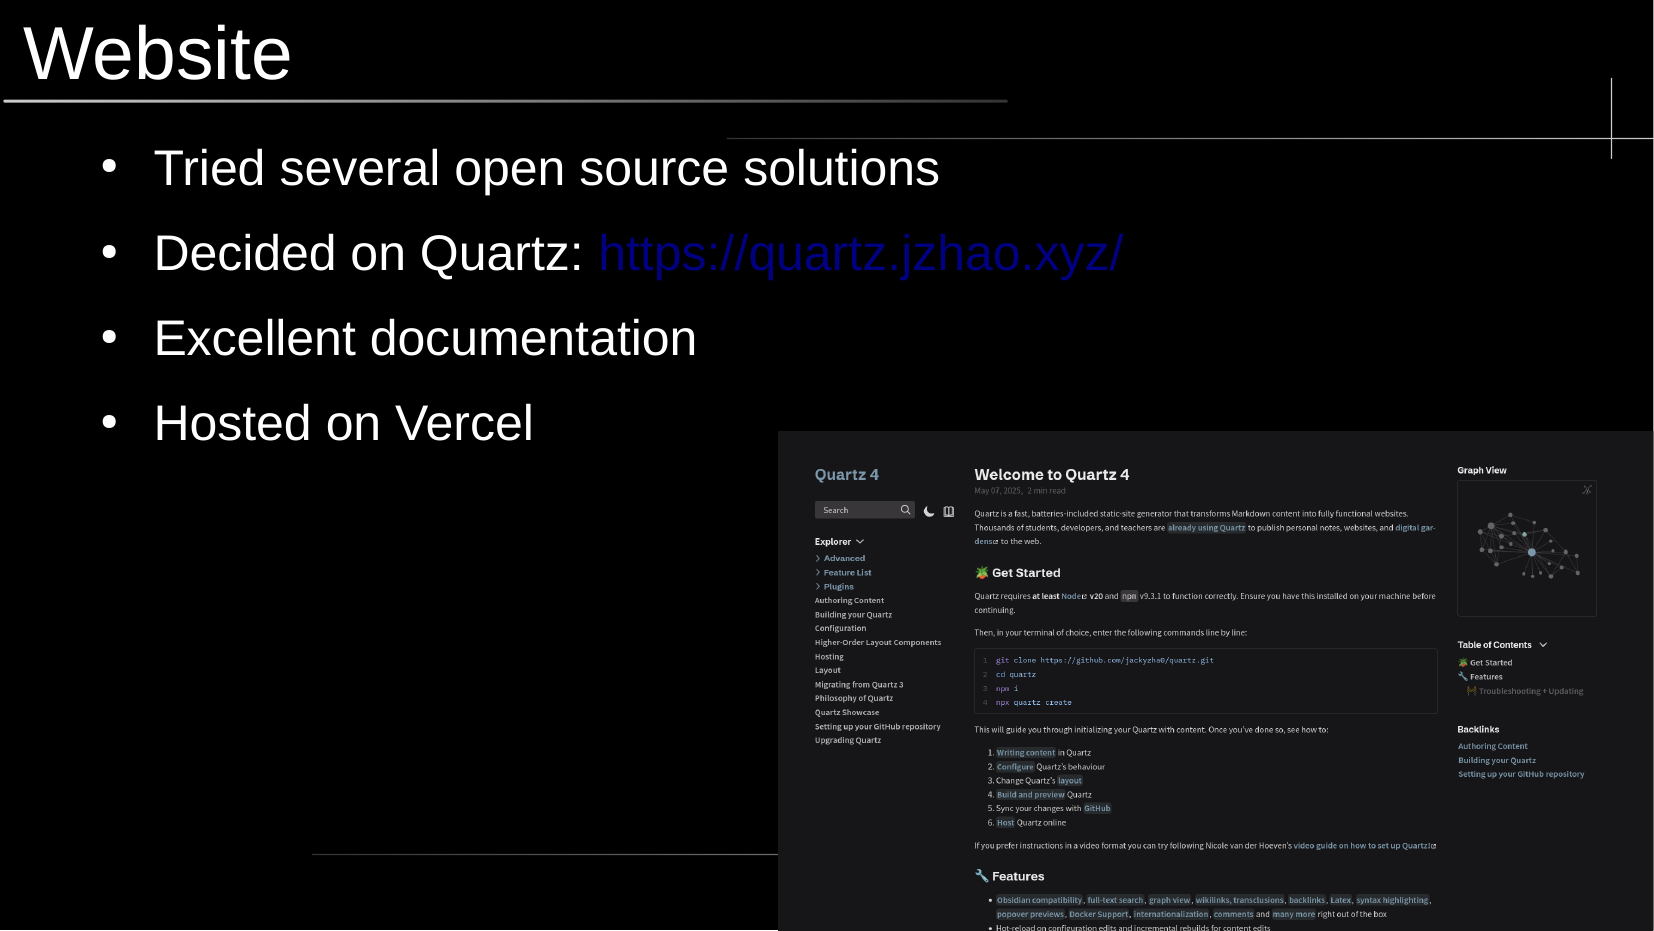

# Website
Tried several open source solutions
Decided on Quartz: https://quartz.jzhao.xyz/
Excellent documentation
Hosted on Vercel
31